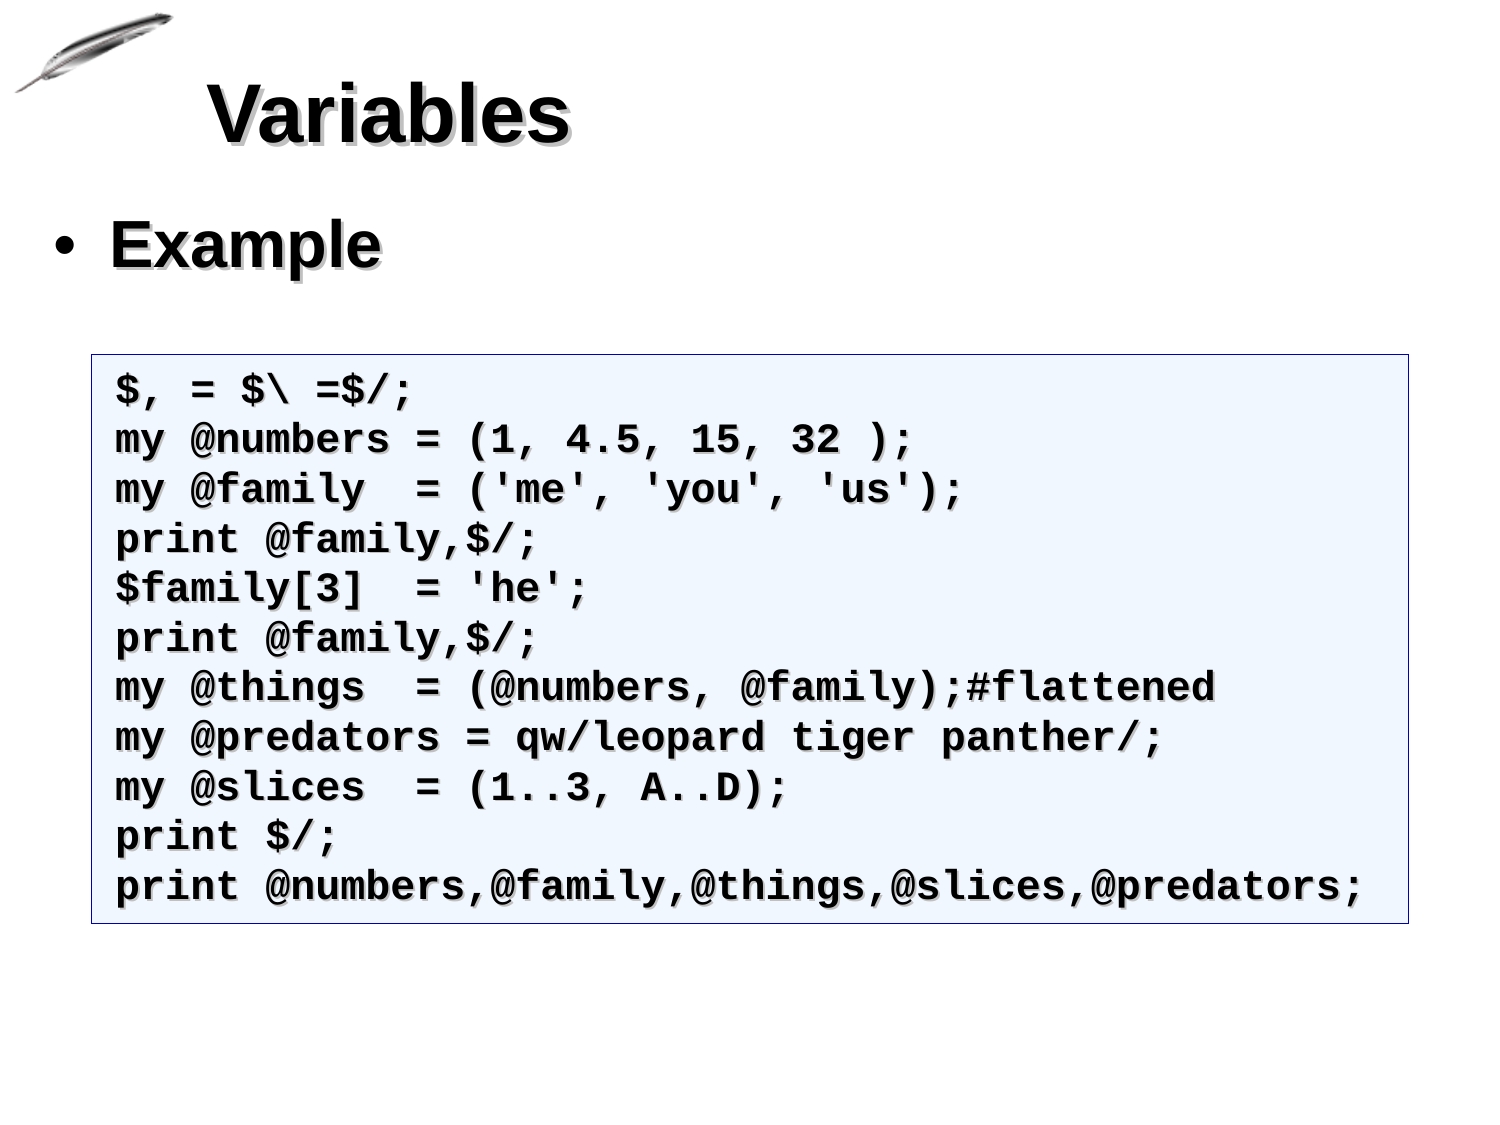

# Variables
Example
$, = $\ =$/;
my @numbers = (1, 4.5, 15, 32 );
my @family = ('me', 'you', 'us');
print @family,$/;
$family[3] = 'he';
print @family,$/;
my @things = (@numbers, @family);#flattened
my @predators = qw/leopard tiger panther/;
my @slices = (1..3, A..D);
print $/;
print @numbers,@family,@things,@slices,@predators;